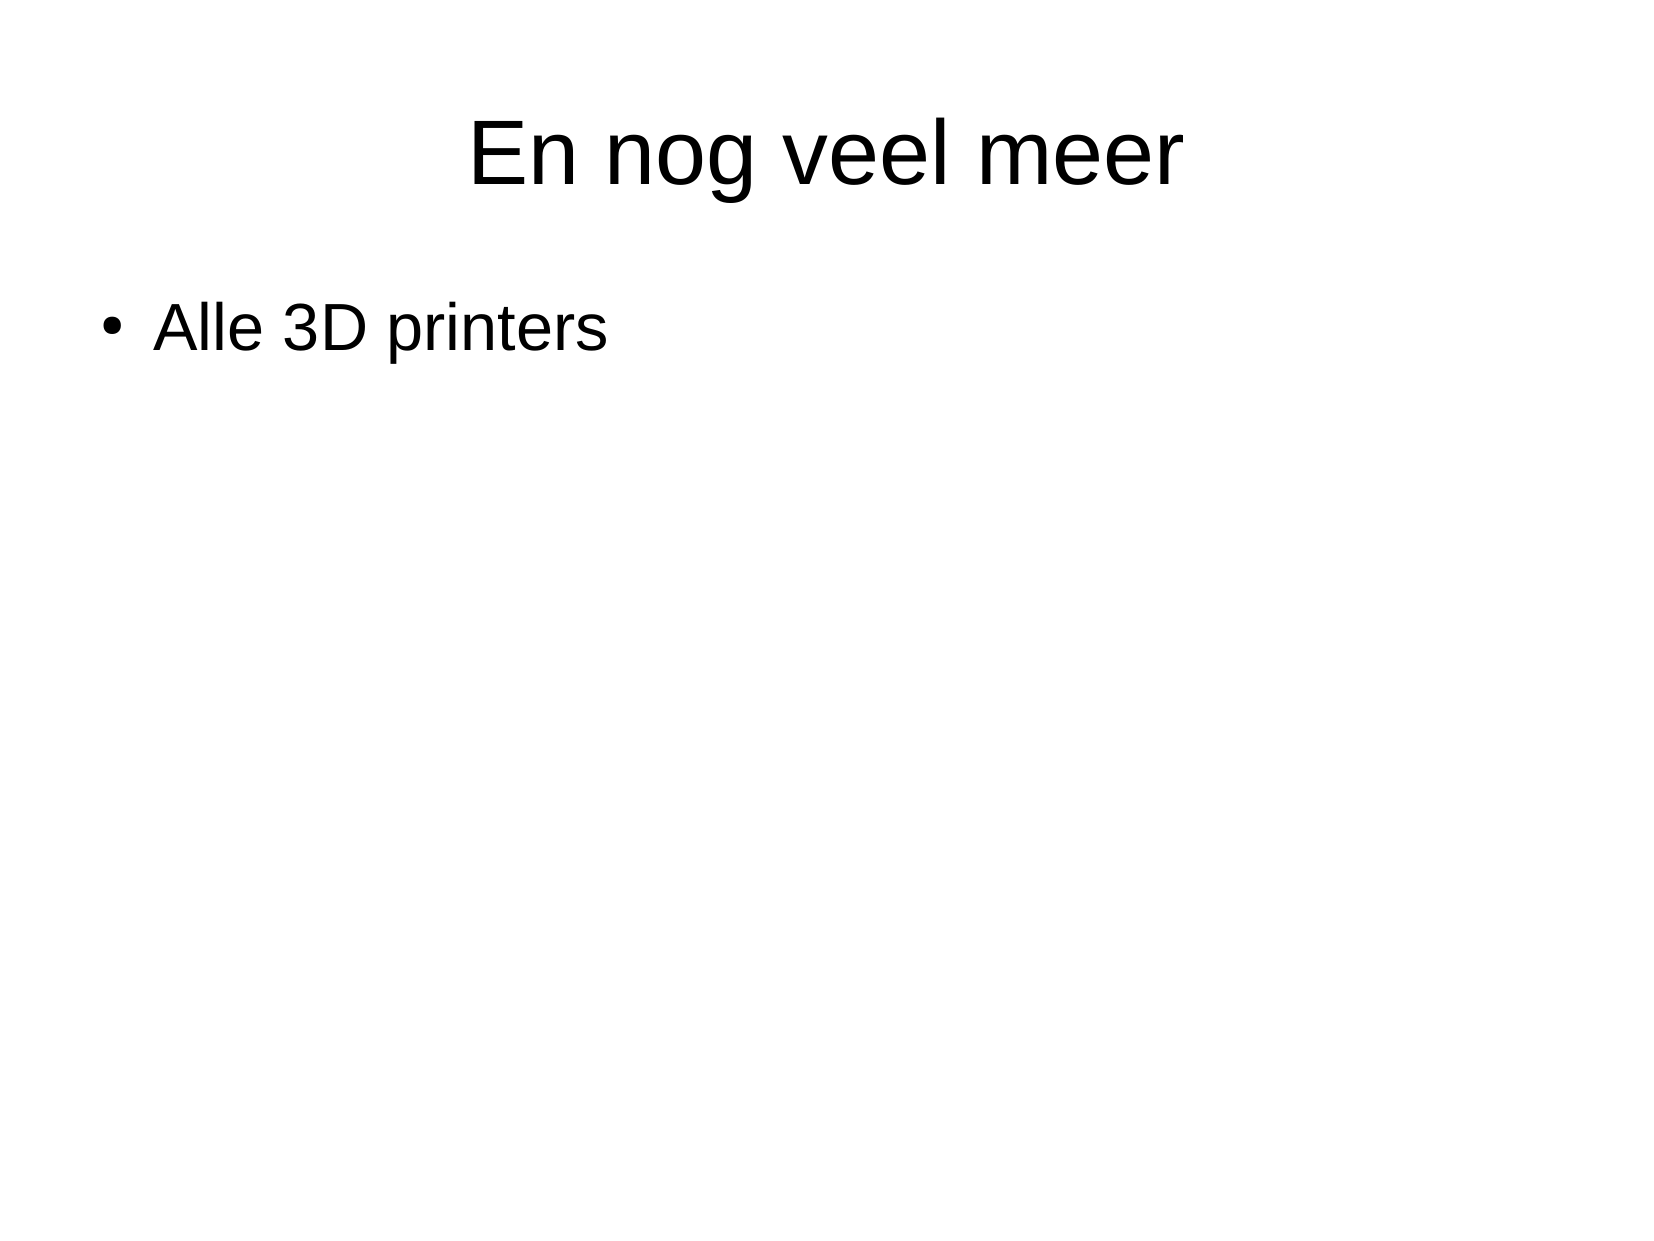

# En nog veel meer
Alle 3D printers